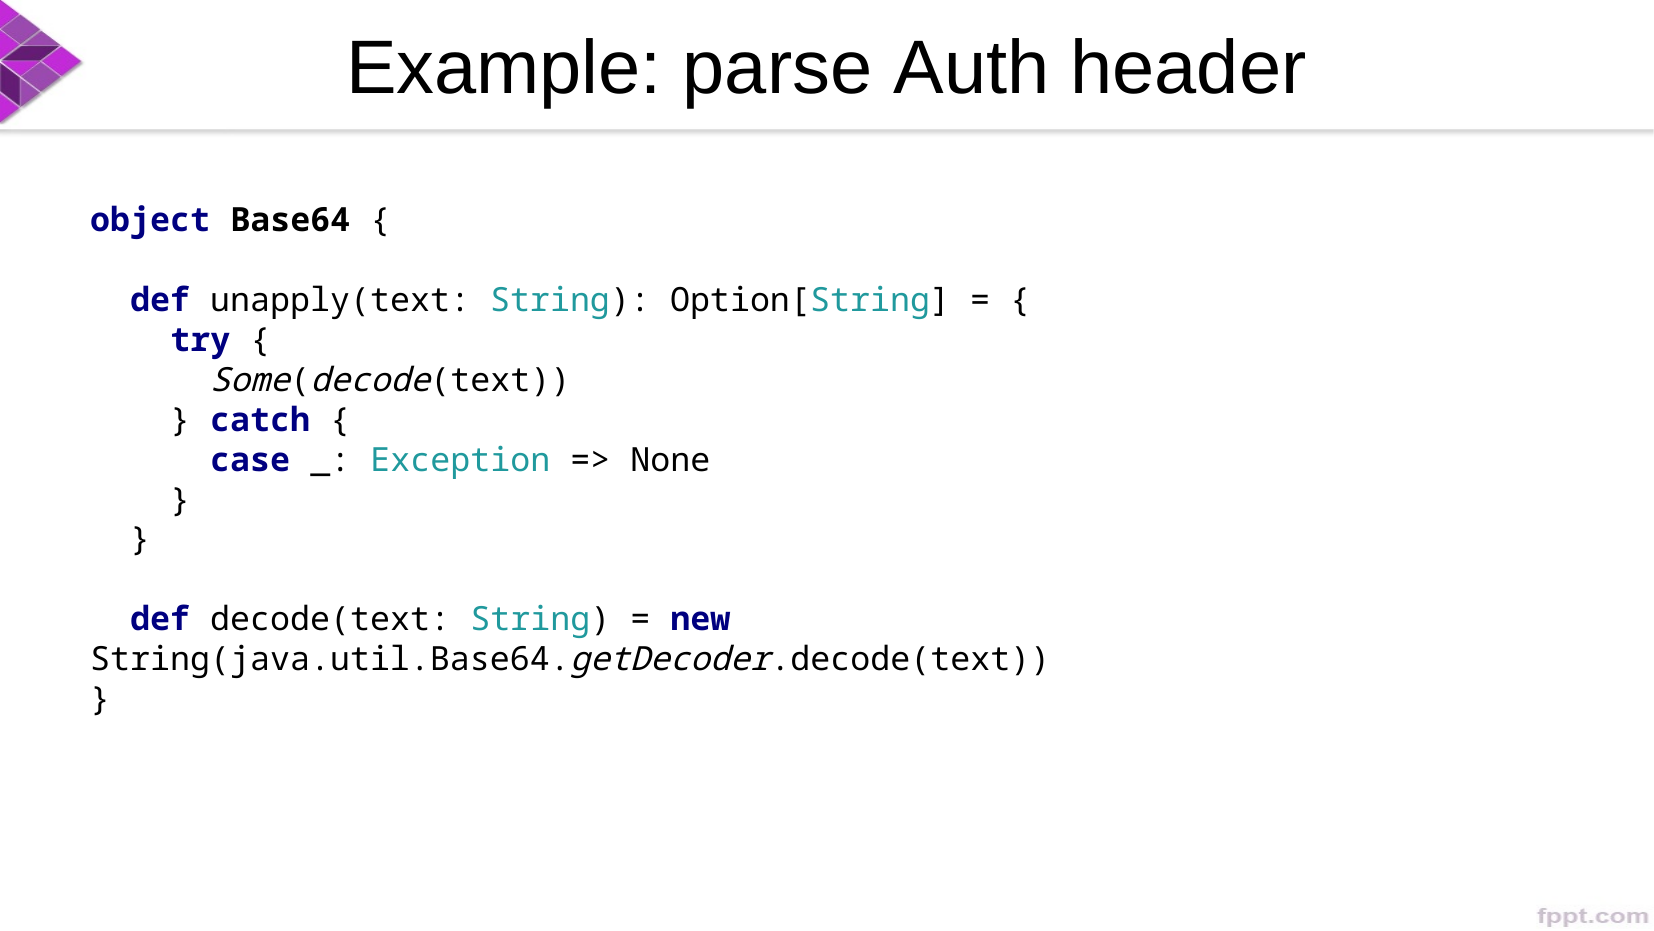

# Example: parse Auth header
object Base64 {
 def unapply(text: String): Option[String] = {
 try {
 Some(decode(text))
 } catch {
 case _: Exception => None
 }
 }
 def decode(text: String) = new String(java.util.Base64.getDecoder.decode(text))
}